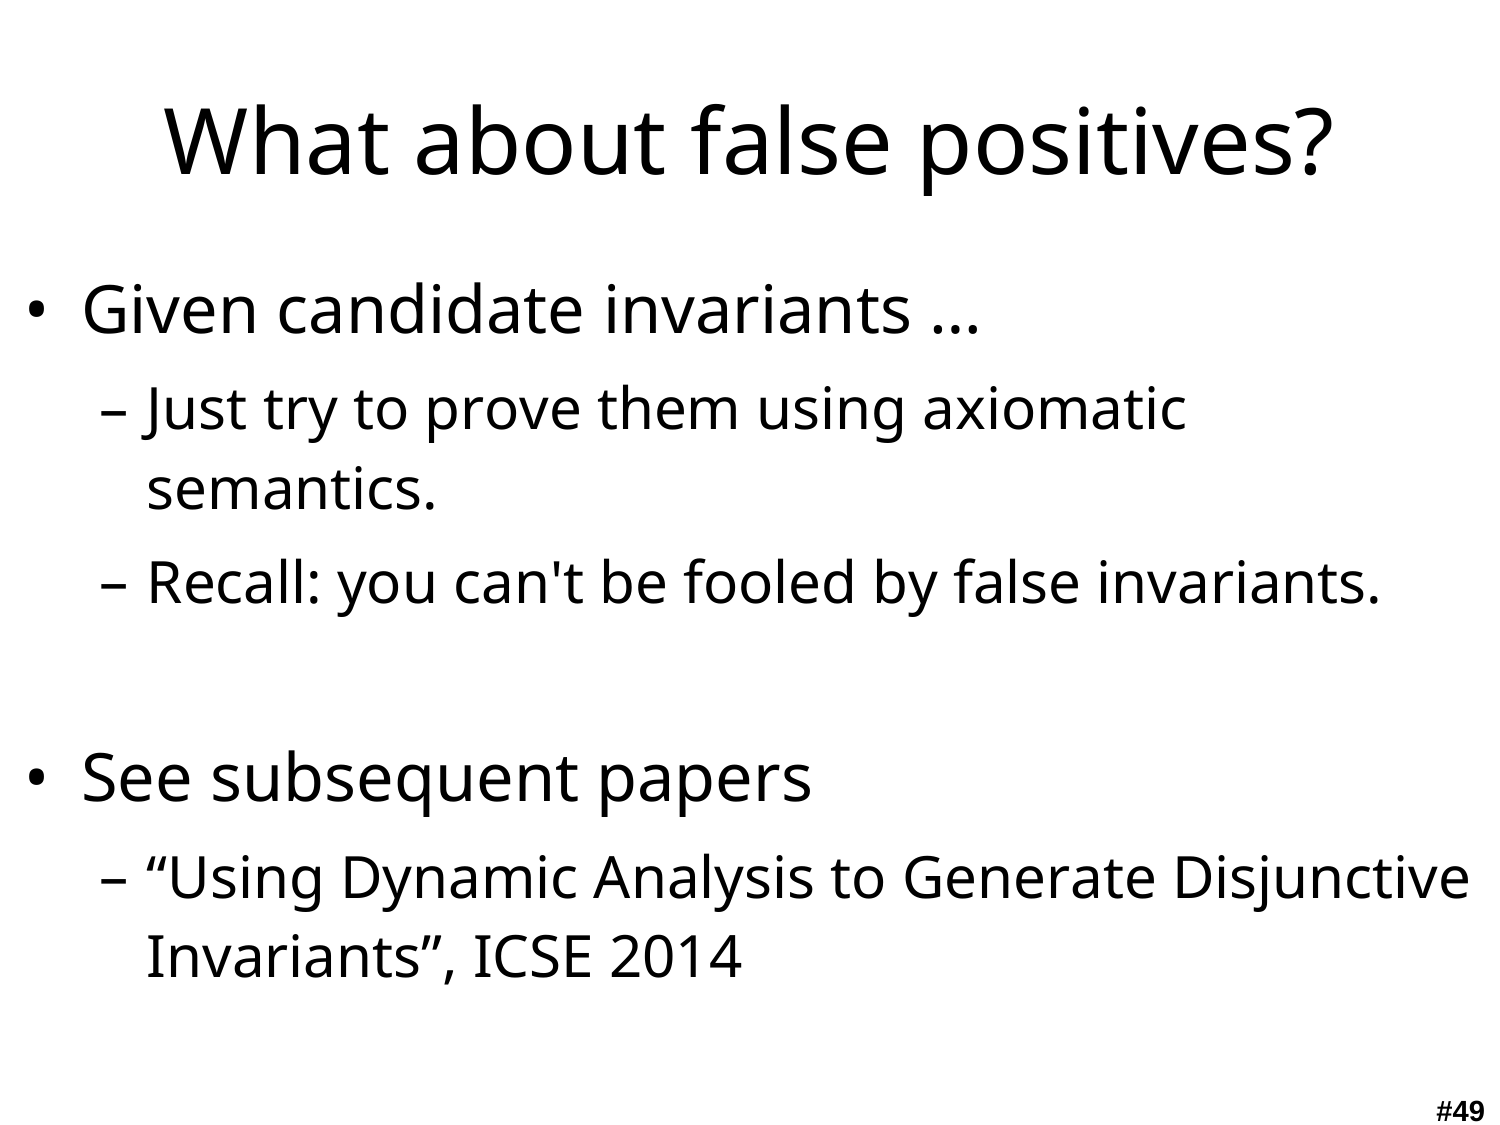

# What about false positives?
Given candidate invariants …
Just try to prove them using axiomatic semantics.
Recall: you can't be fooled by false invariants.
See subsequent papers
“Using Dynamic Analysis to Generate Disjunctive Invariants”, ICSE 2014
49